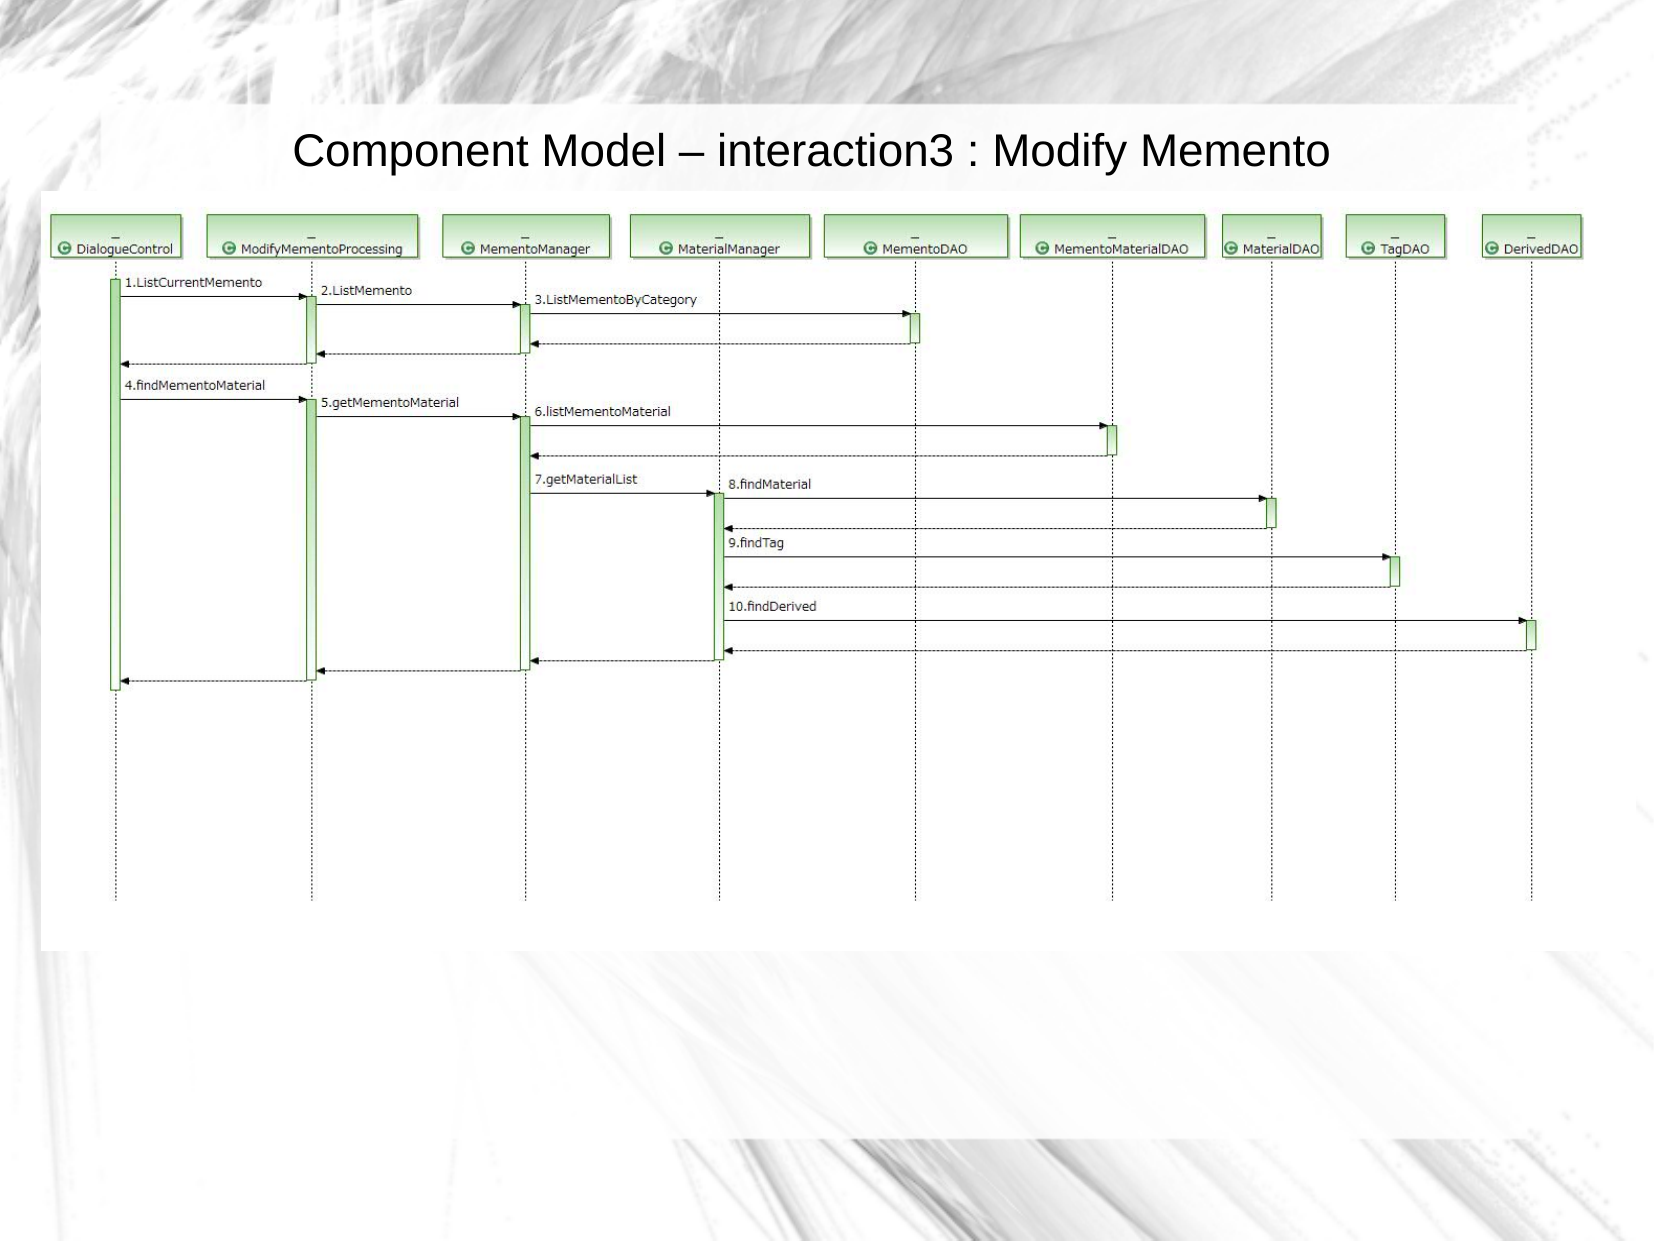

# Component Model – interaction3 : Modify Memento